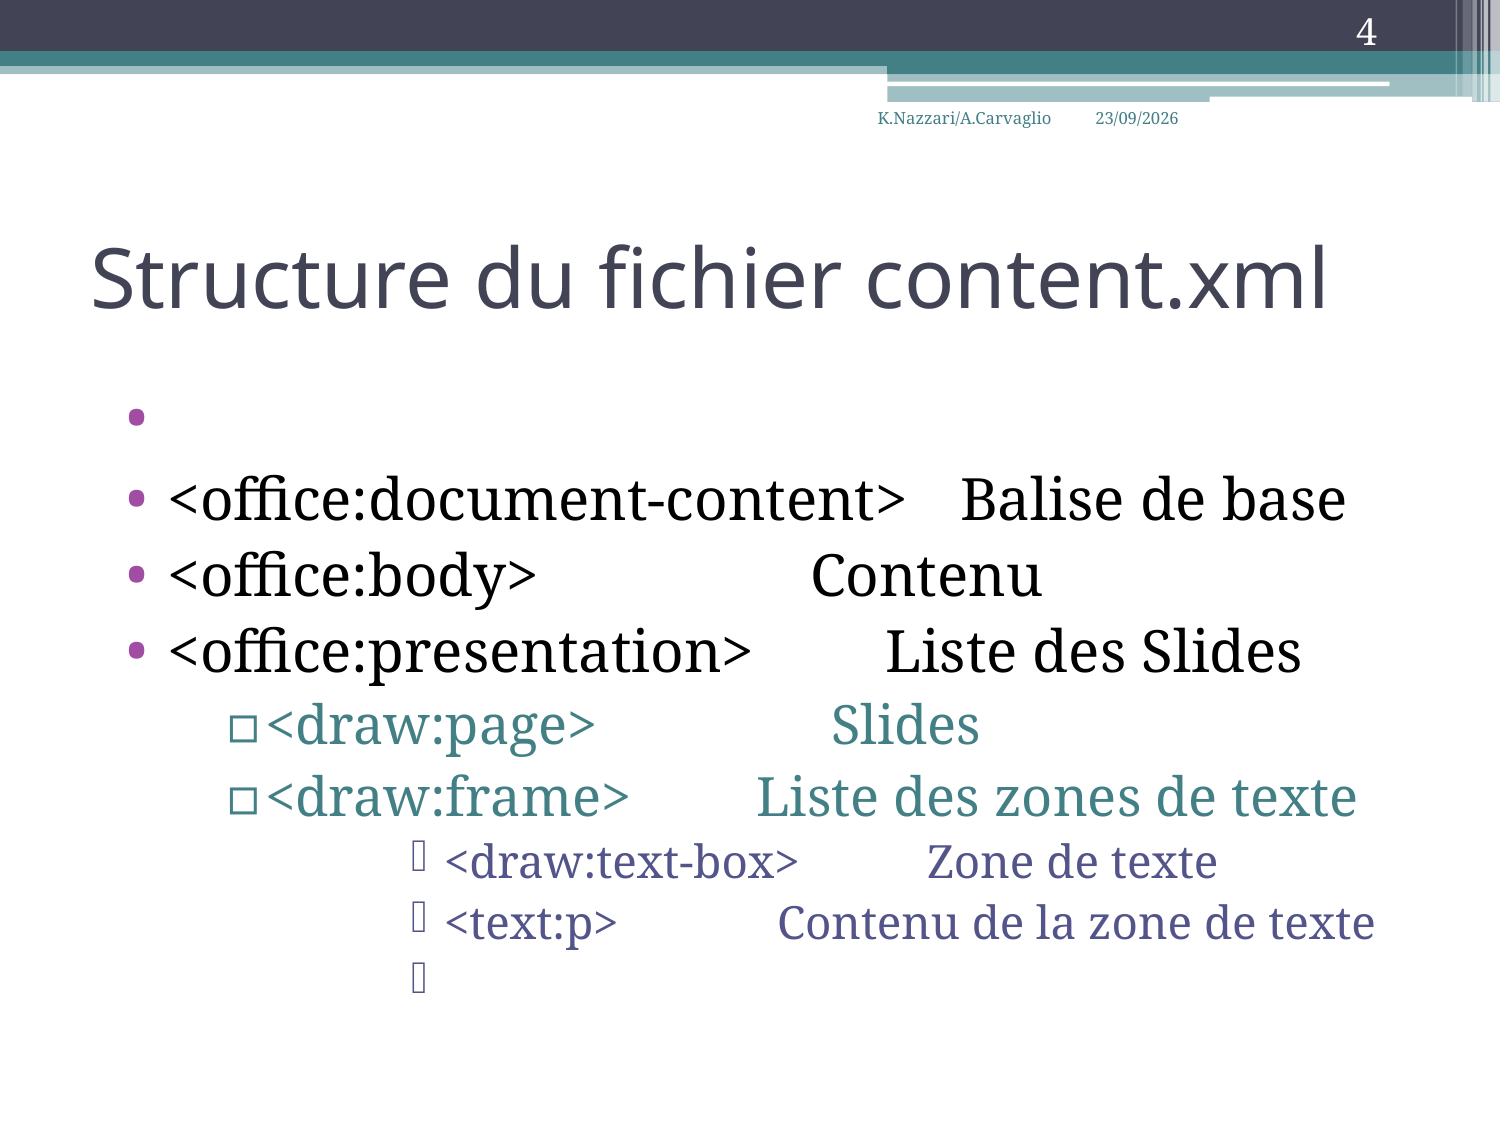

K.Nazzari/A.Carvaglio
# Structure du fichier content.xml
<office:document-content> 	Balise de base
<office:body>				Contenu
<office:presentation>		Liste des Slides
<draw:page>				Slides
<draw:frame>		Liste des zones de texte
<draw:text-box>		Zone de texte
<text:p>			Contenu de la zone de texte